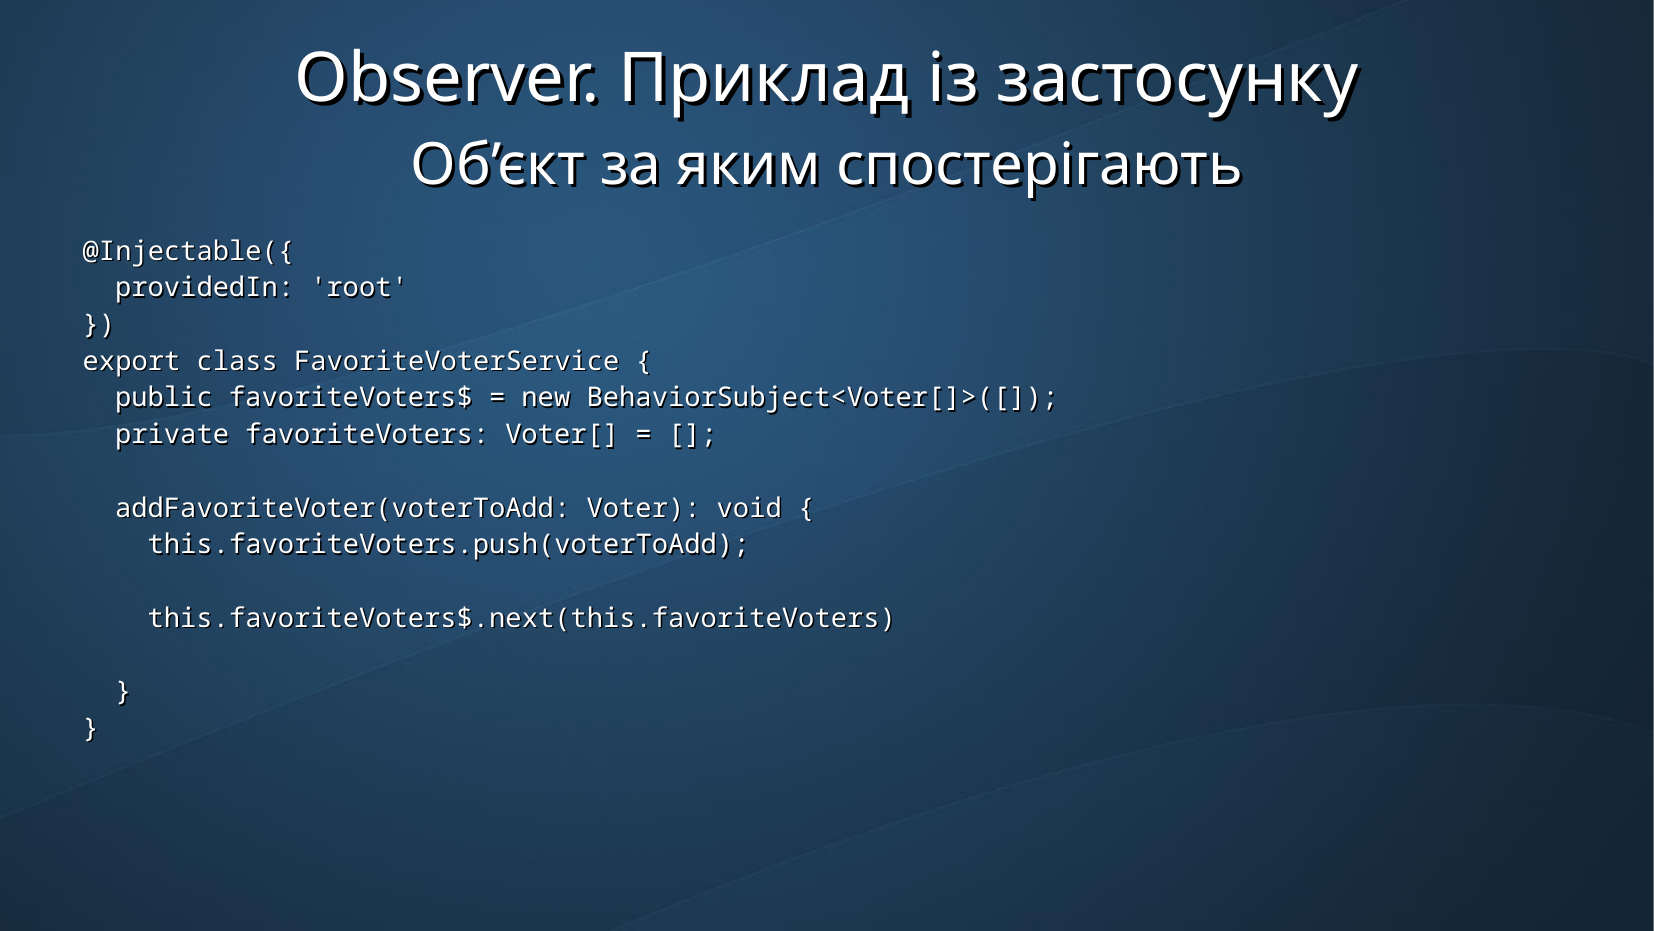

# Observer. Приклад із застосунку Об’єкт за яким спостерігають
@Injectable({
 providedIn: 'root'
})
export class FavoriteVoterService {
 public favoriteVoters$ = new BehaviorSubject<Voter[]>([]);
 private favoriteVoters: Voter[] = [];
 addFavoriteVoter(voterToAdd: Voter): void {
 this.favoriteVoters.push(voterToAdd);
 this.favoriteVoters$.next(this.favoriteVoters)
 }
}